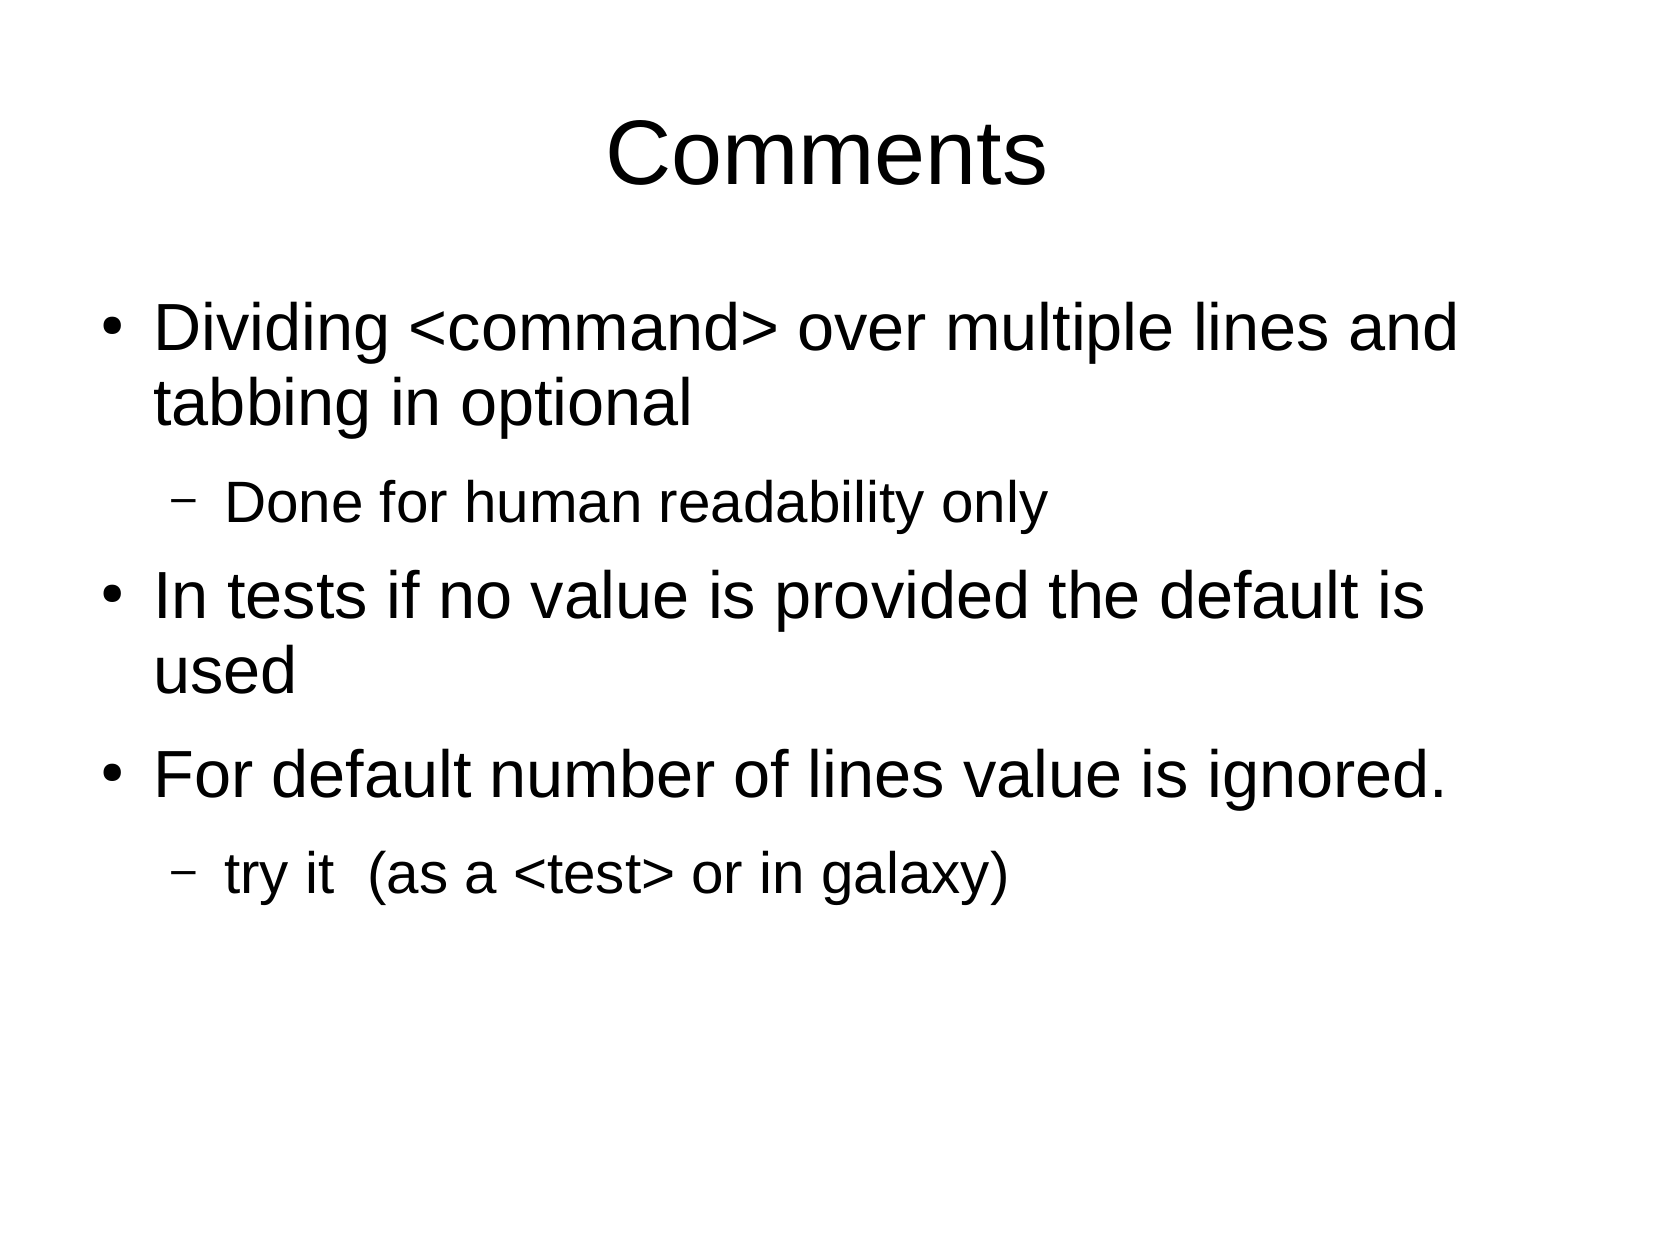

# Comments
Dividing <command> over multiple lines and tabbing in optional
Done for human readability only
In tests if no value is provided the default is used
For default number of lines value is ignored.
try it (as a <test> or in galaxy)